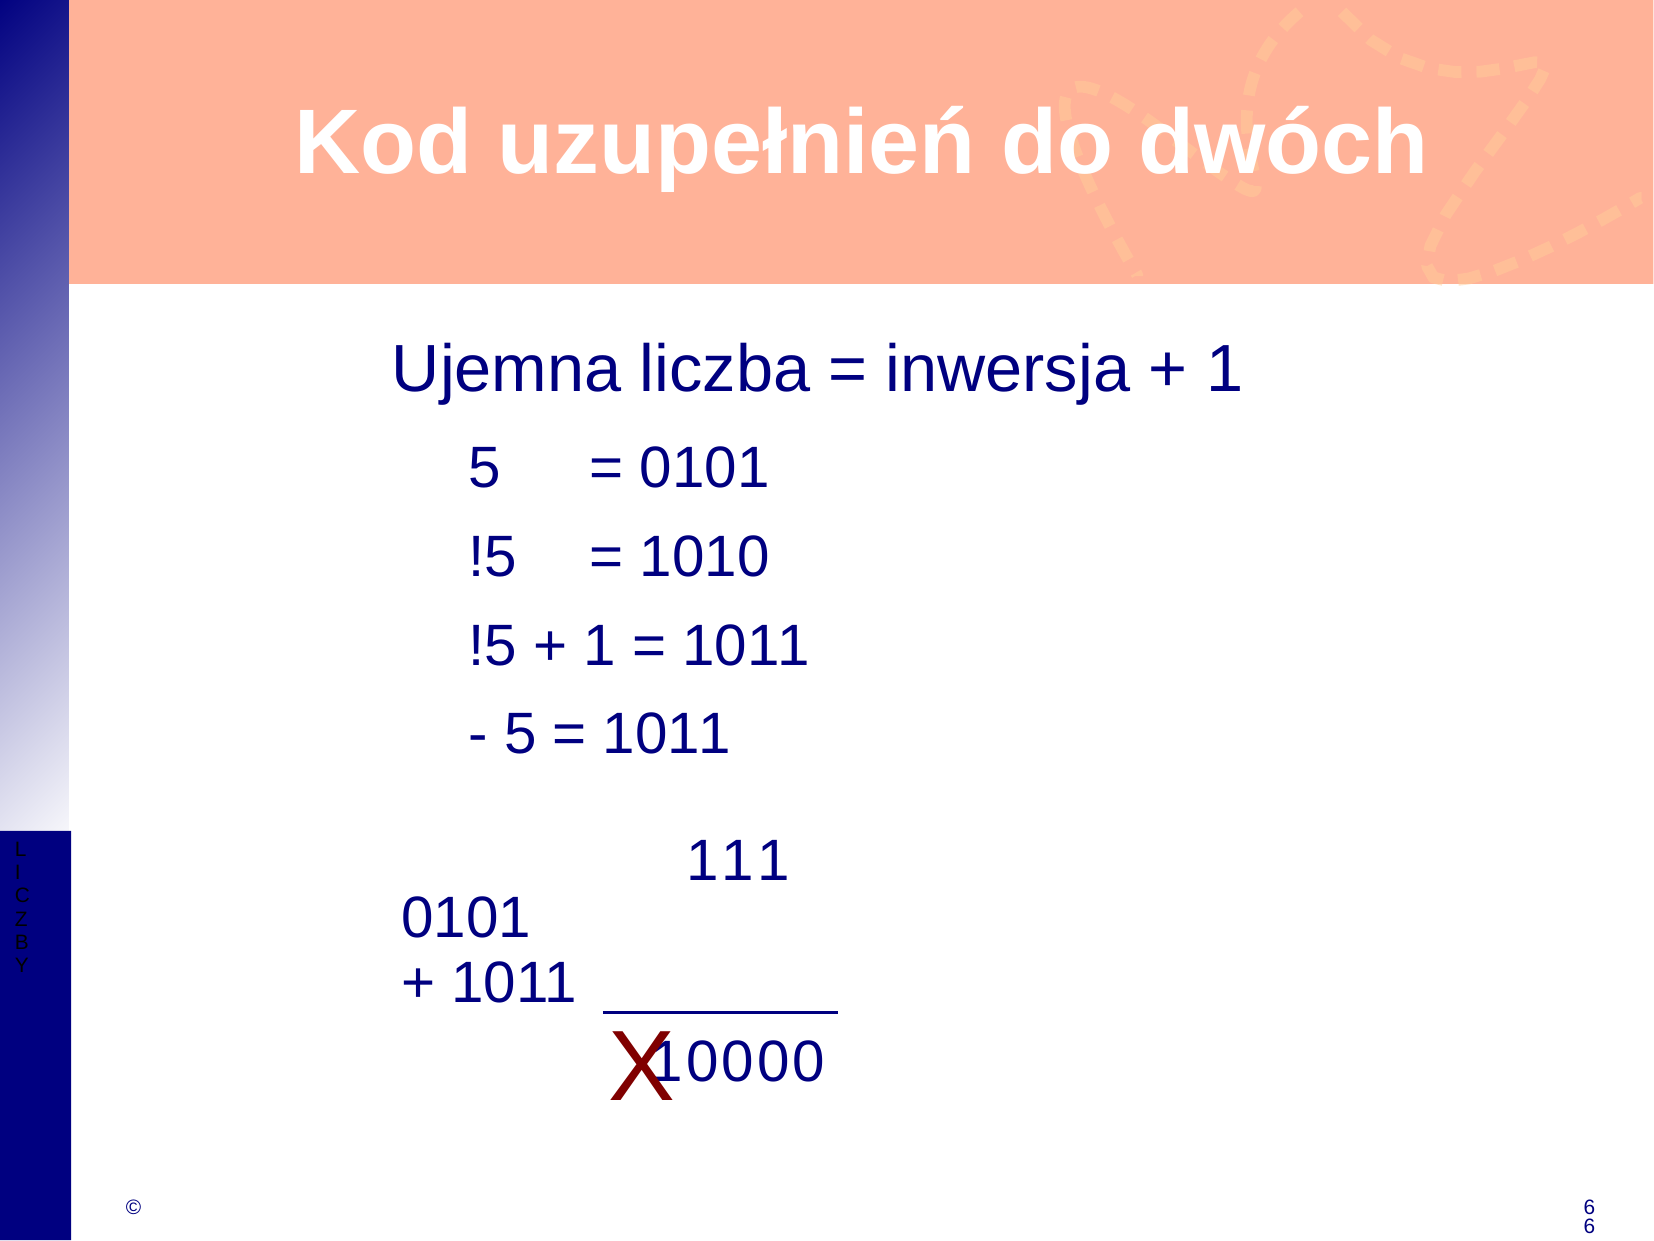

# Kod uzupełnień do dwóch
Ujemna liczba = inwersja + 1
5 	= 0101
!5 	= 1010
!5 + 1 = 1011
- 5 = 1011
1
1
1
L
I
C
Z
B
Y
0101
+ 1011
X
1
0
0
0
0